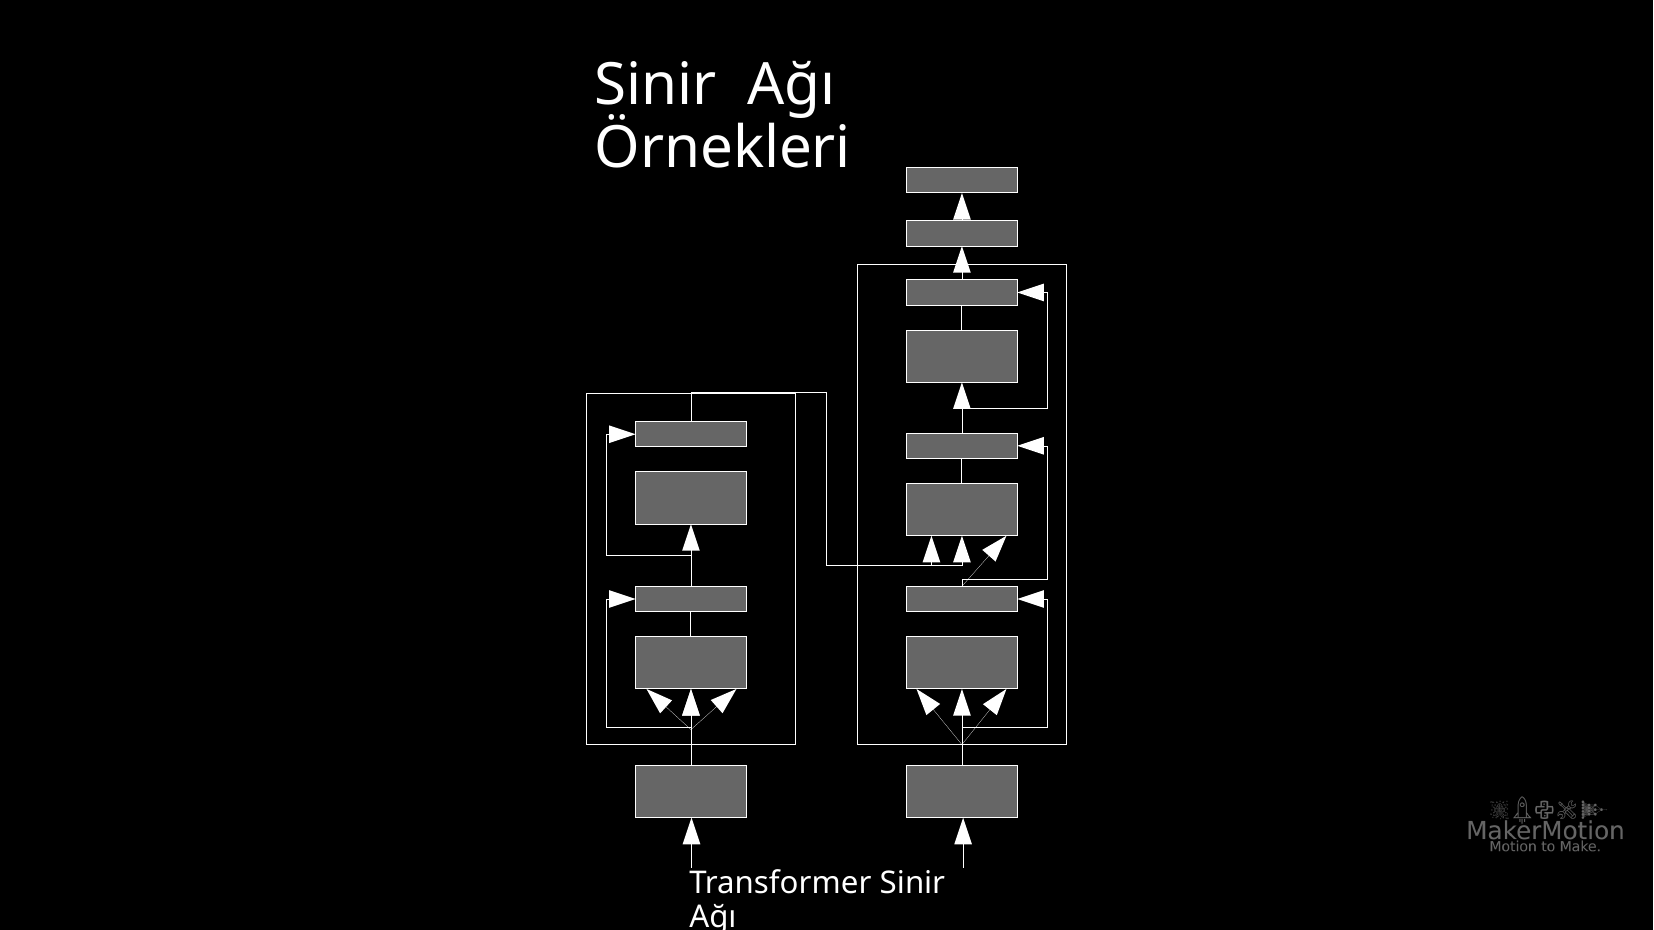

# Sinir Ağı Örnekleri
Transformer Sinir Ağı